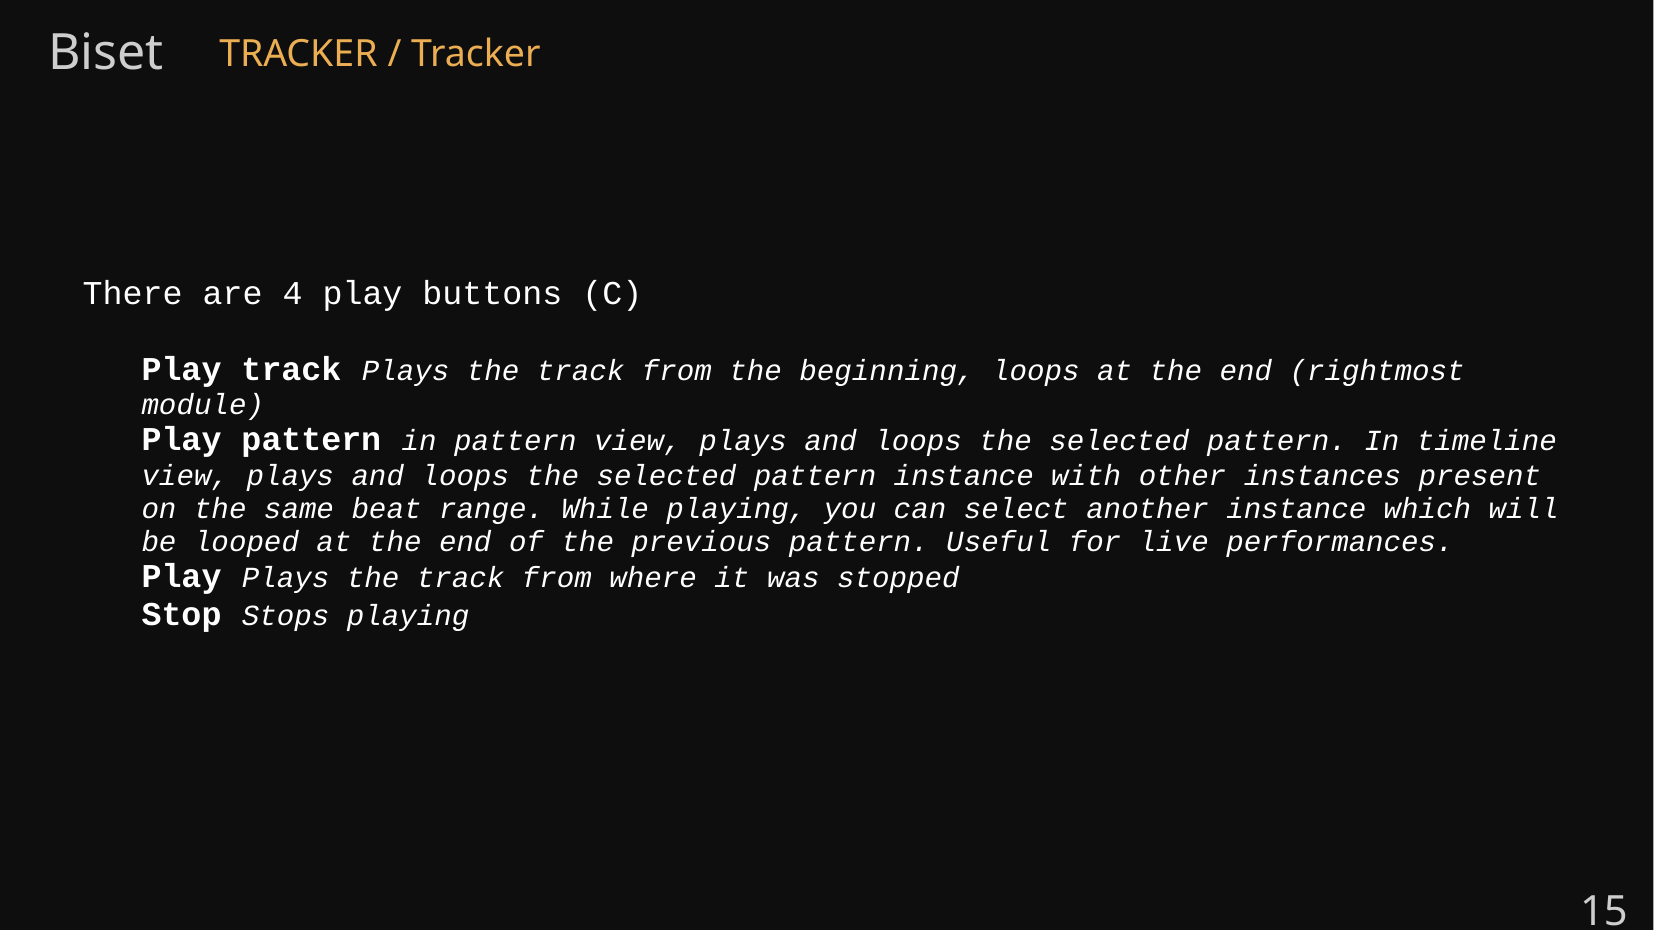

Biset
TRACKER / Tracker
# There are 4 play buttons (C)
Play track Plays the track from the beginning, loops at the end (rightmost module)
Play pattern in pattern view, plays and loops the selected pattern. In timeline view, plays and loops the selected pattern instance with other instances present on the same beat range. While playing, you can select another instance which will be looped at the end of the previous pattern. Useful for live performances.
Play Plays the track from where it was stopped
Stop Stops playing
15